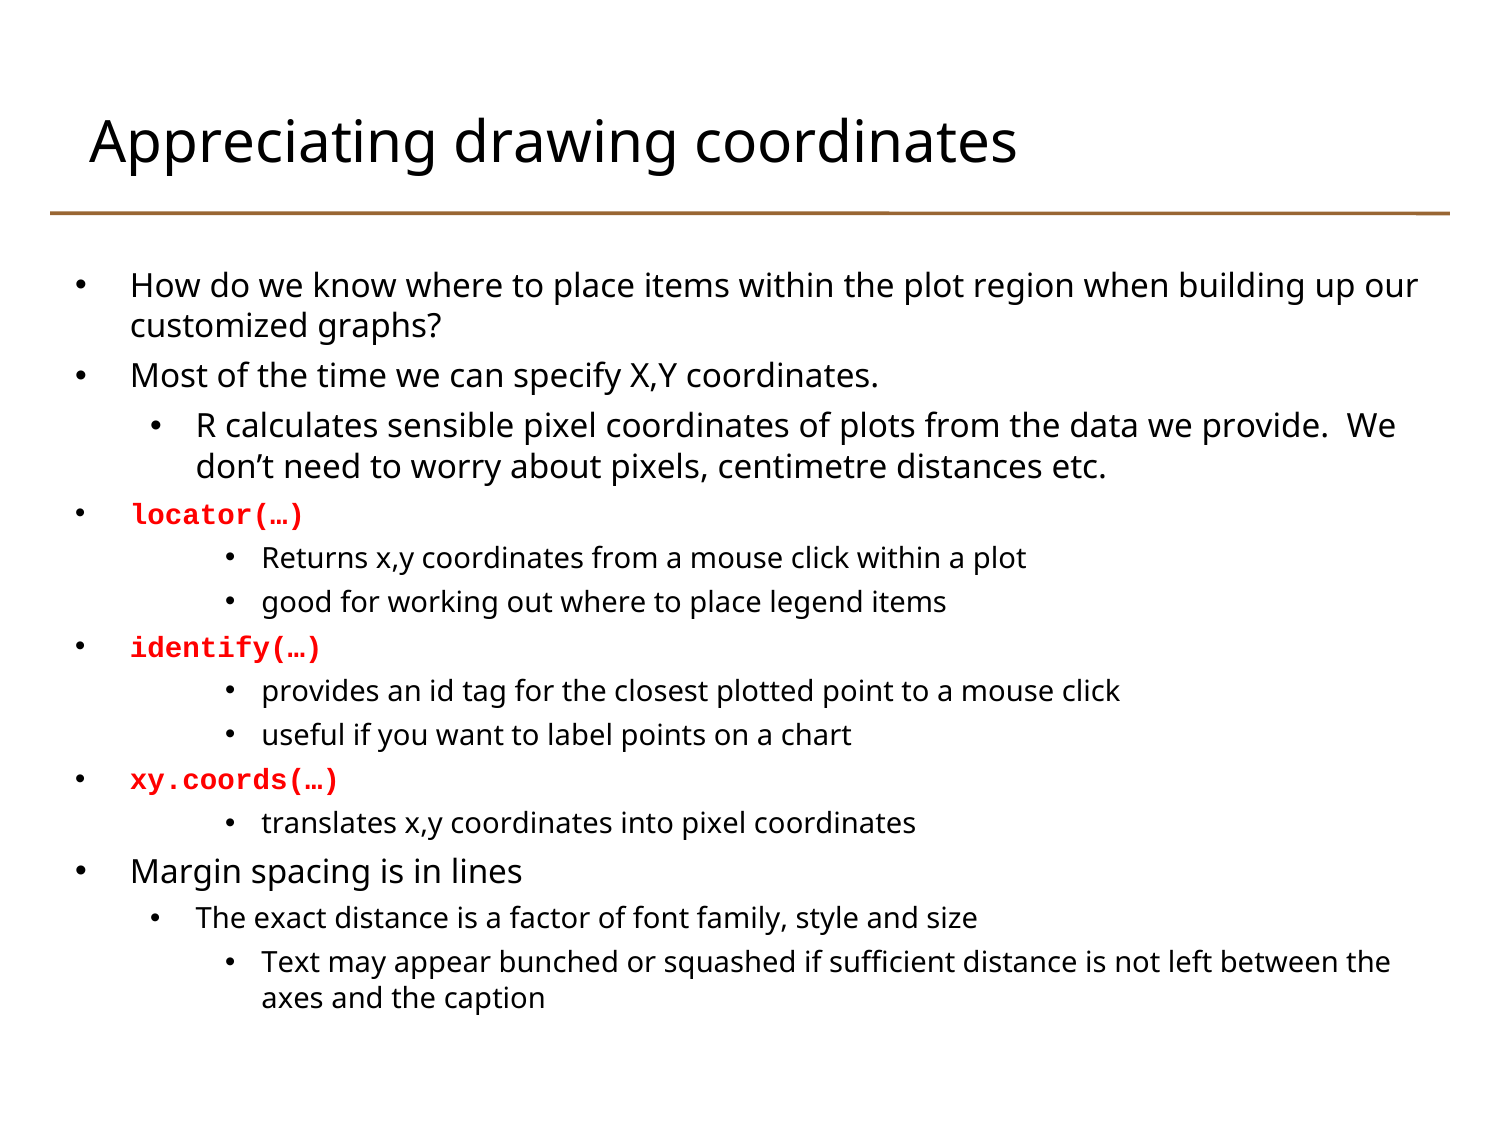

Appreciating drawing coordinates
How do we know where to place items within the plot region when building up our customized graphs?
Most of the time we can specify X,Y coordinates.
R calculates sensible pixel coordinates of plots from the data we provide. We don’t need to worry about pixels, centimetre distances etc.
locator(…)‏
Returns x,y coordinates from a mouse click within a plot
good for working out where to place legend items
identify(…)‏
provides an id tag for the closest plotted point to a mouse click
useful if you want to label points on a chart
xy.coords(…)‏
translates x,y coordinates into pixel coordinates
Margin spacing is in lines
The exact distance is a factor of font family, style and size
Text may appear bunched or squashed if sufficient distance is not left between the axes and the caption